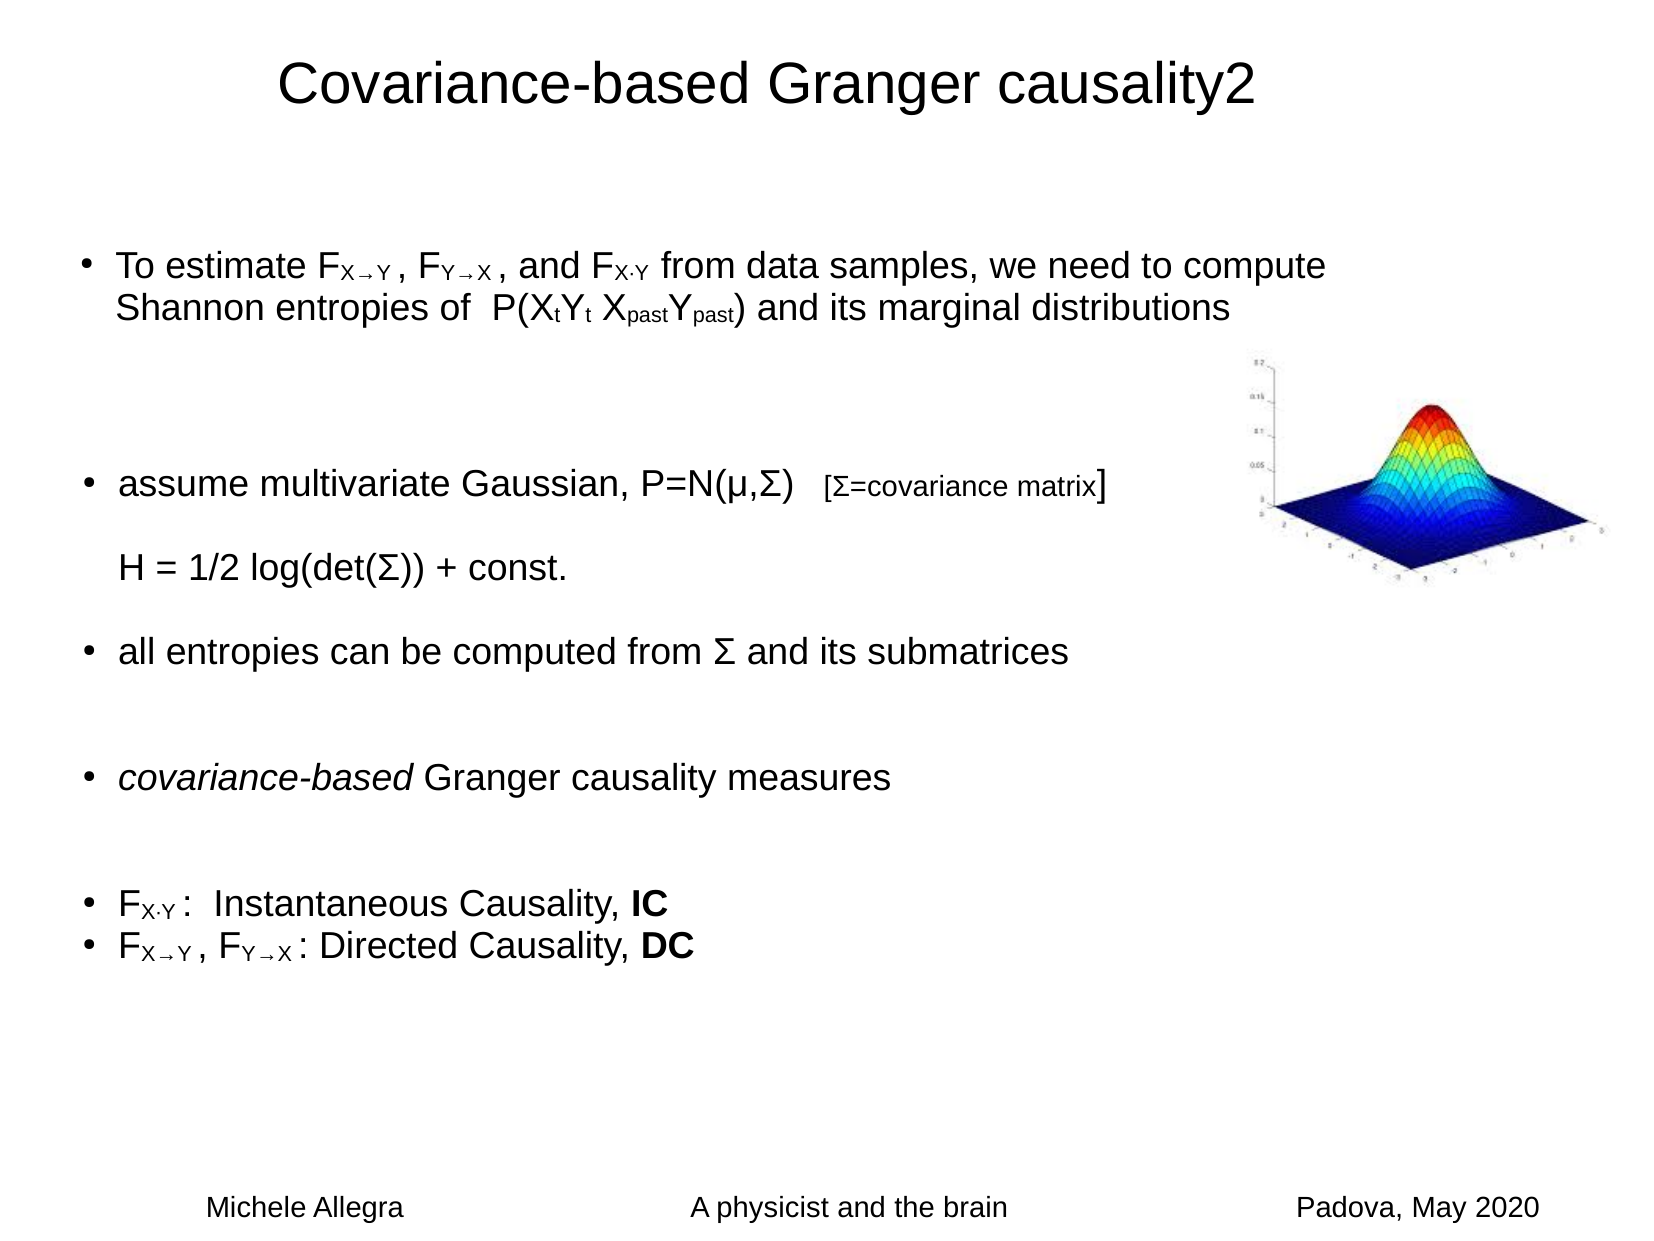

# Covariance-based Granger causality2
To estimate FX→Y , FY→X , and FX∙Y from data samples, we need to compute Shannon entropies of P(XtYt XpastYpast) and its marginal distributions
assume multivariate Gaussian, P=N(μ,Σ) [Σ=covariance matrix]
H = 1/2 log(det(Σ)) + const.
all entropies can be computed from Σ and its submatrices
covariance-based Granger causality measures
FX∙Y : Instantaneous Causality, IC
FX→Y , FY→X : Directed Causality, DC
Michele Allegra A physicist and the brain Padova, May 2020